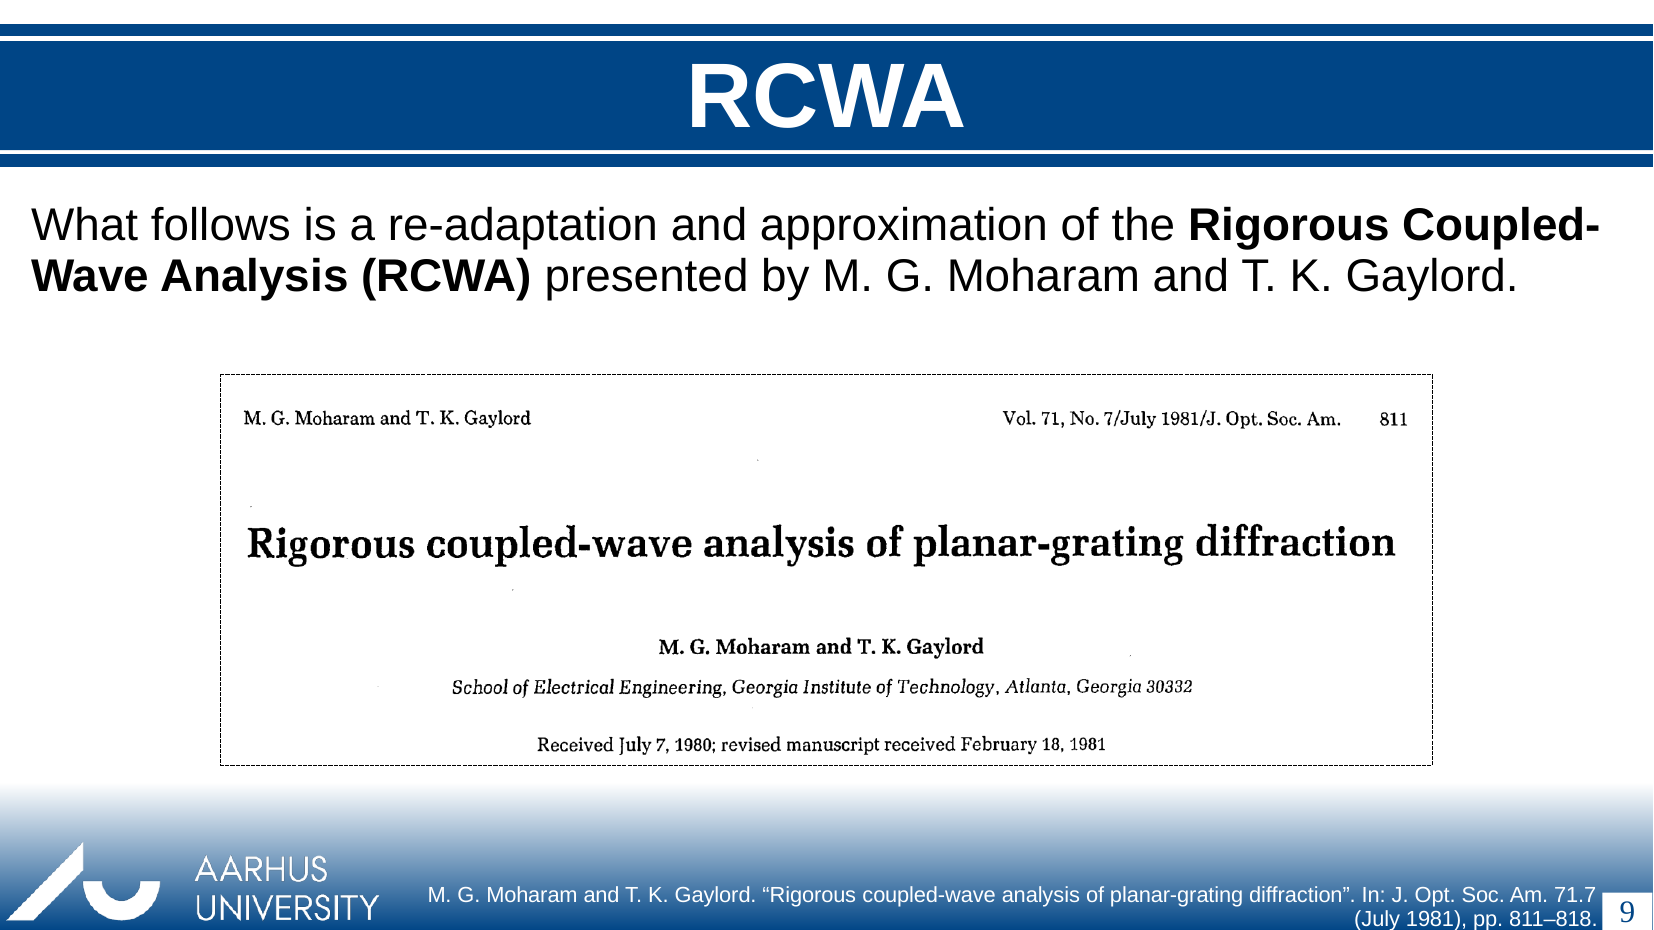

# RCWA
What follows is a re-adaptation and approximation of the Rigorous Coupled-Wave Analysis (RCWA) presented by M. G. Moharam and T. K. Gaylord.
M. G. Moharam and T. K. Gaylord. “Rigorous coupled-wave analysis of planar-grating diffraction”. In: J. Opt. Soc. Am. 71.7 (July 1981), pp. 811–818.
9